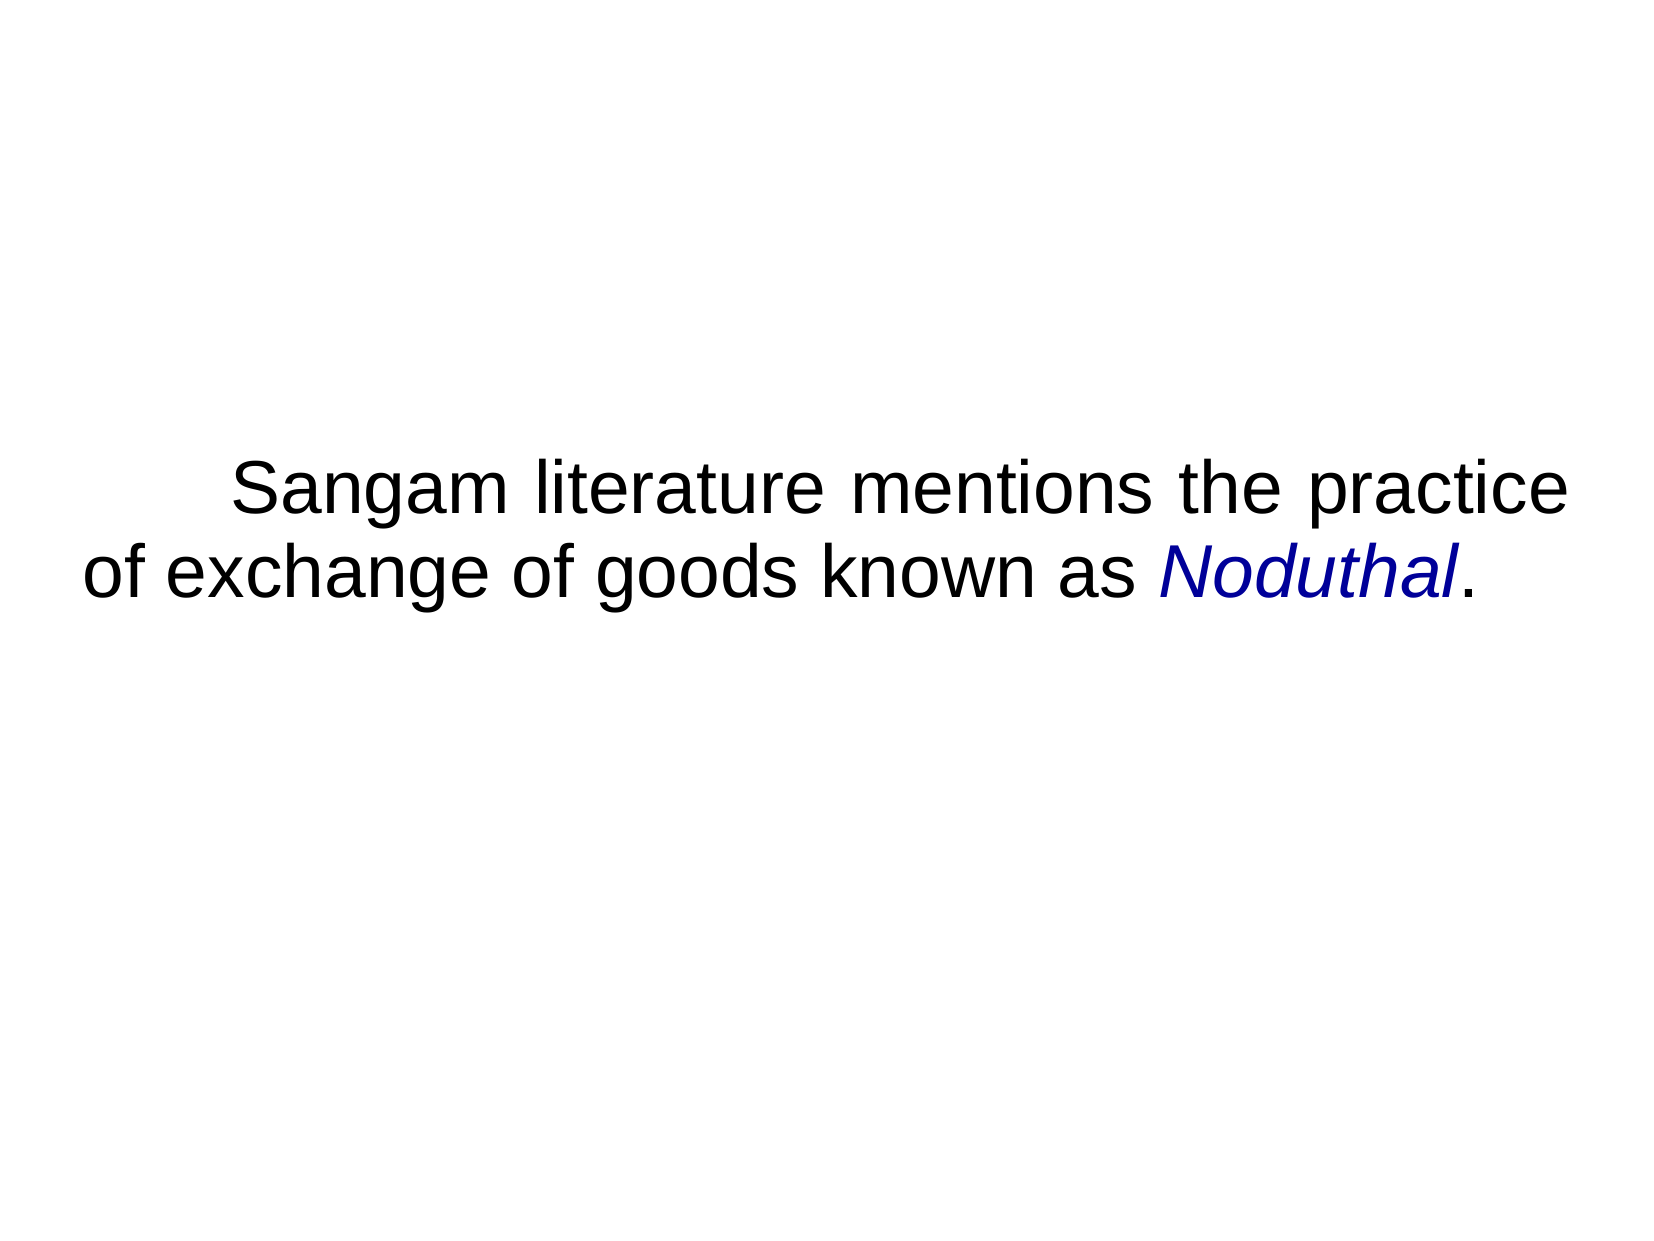

# Sangam literature mentions the practice of exchange of goods known as Noduthal.